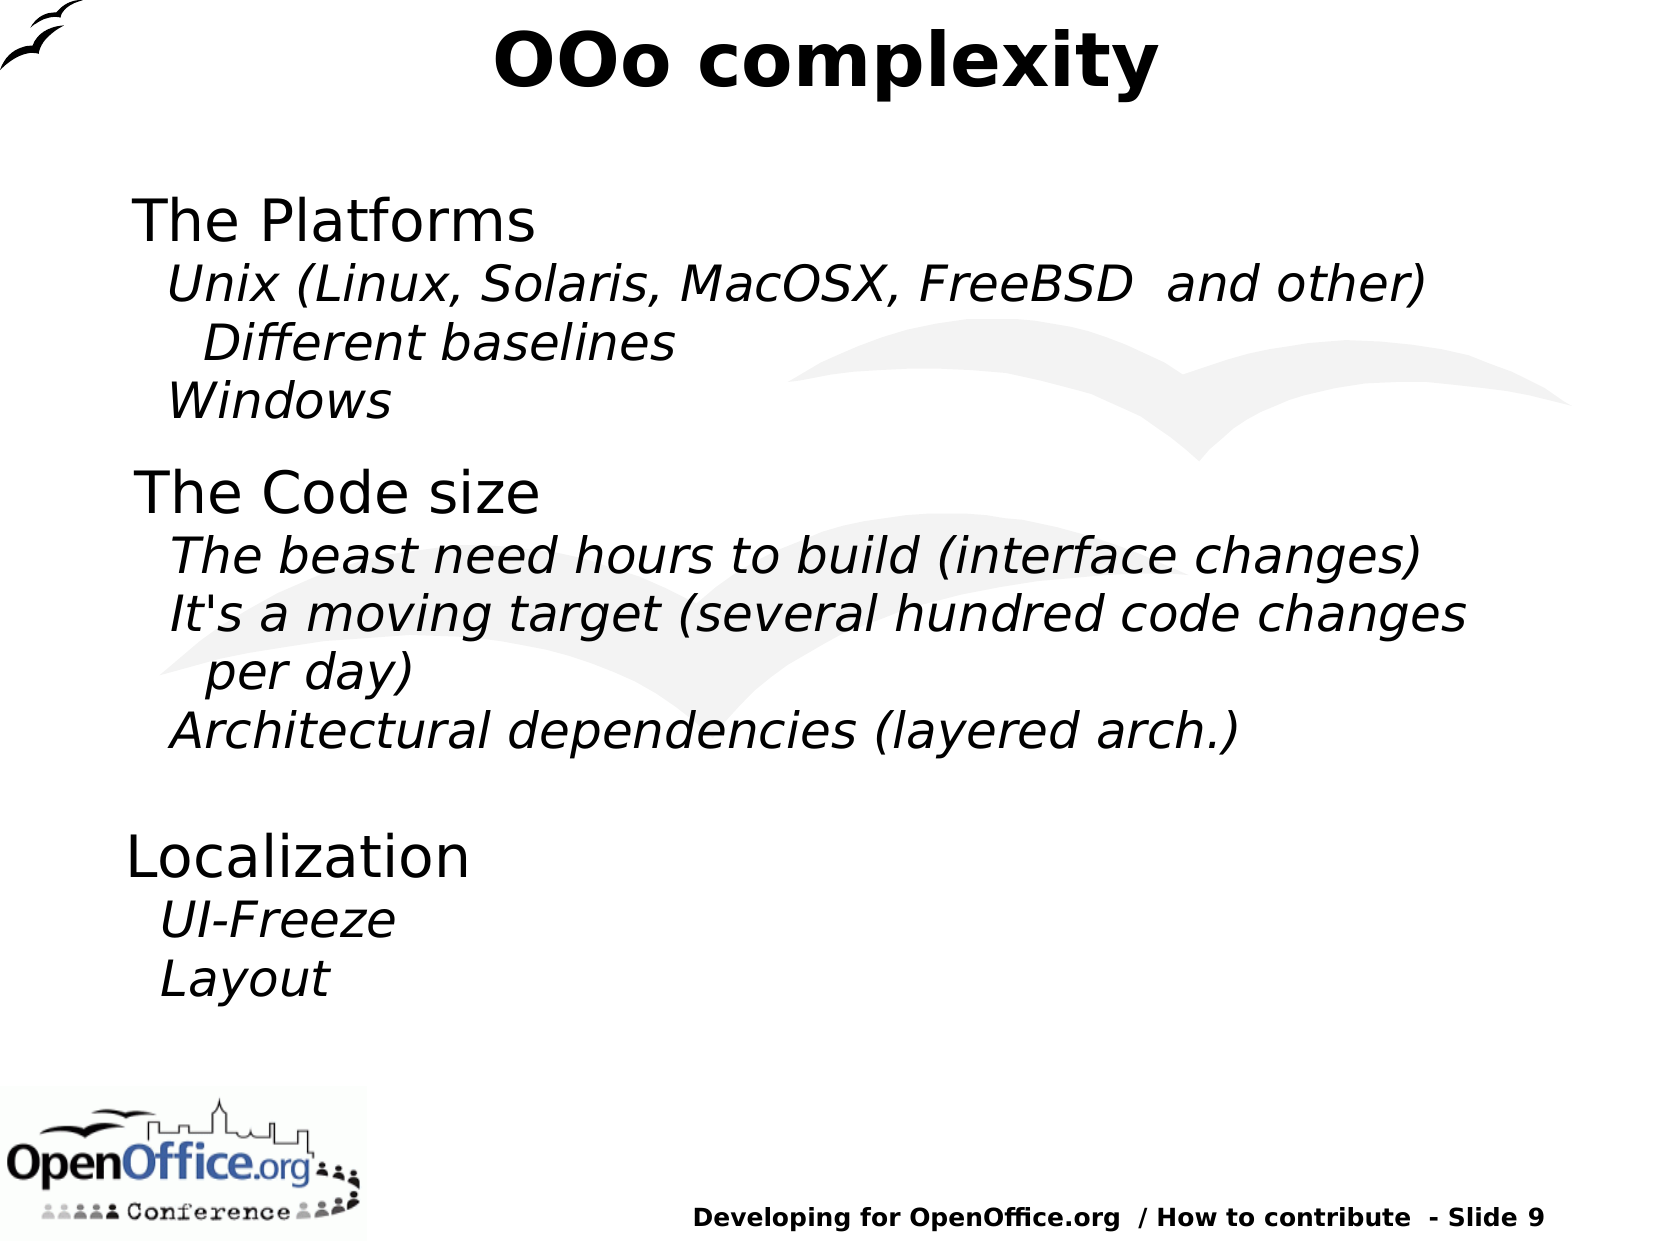

# OOo complexity
The Platforms
Unix (Linux, Solaris, MacOSX, FreeBSD and other)
Different baselines
Windows
The Code size
The beast need hours to build (interface changes)
It's a moving target (several hundred code changes per day)
Architectural dependencies (layered arch.)
Localization
UI-Freeze
Layout